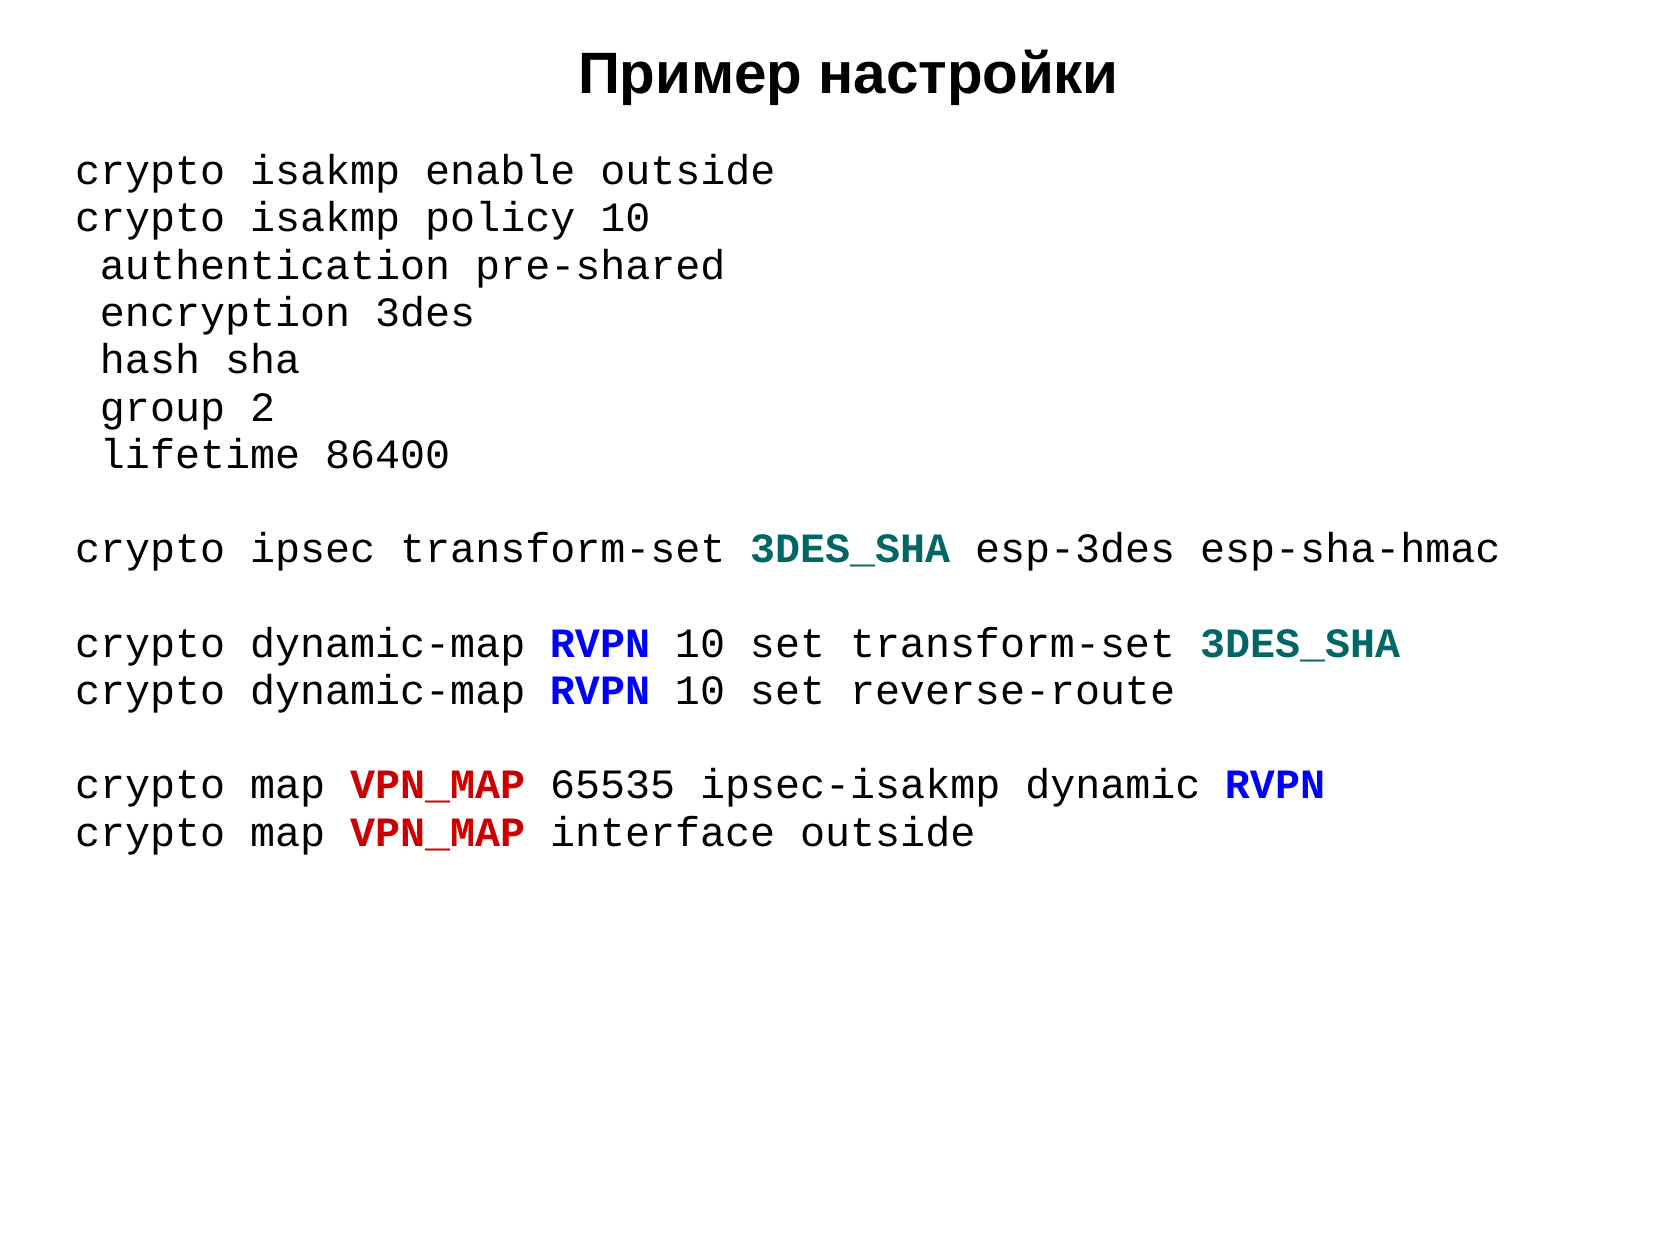

Пример настройки
# crypto isakmp enable outside
crypto isakmp policy 10
 authentication pre-shared
 encryption 3des
 hash sha
 group 2
 lifetime 86400
crypto ipsec transform-set 3DES_SHA esp-3des esp-sha-hmac
crypto dynamic-map RVPN 10 set transform-set 3DES_SHA
crypto dynamic-map RVPN 10 set reverse-route
crypto map VPN_MAP 65535 ipsec-isakmp dynamic RVPN
crypto map VPN_MAP interface outside